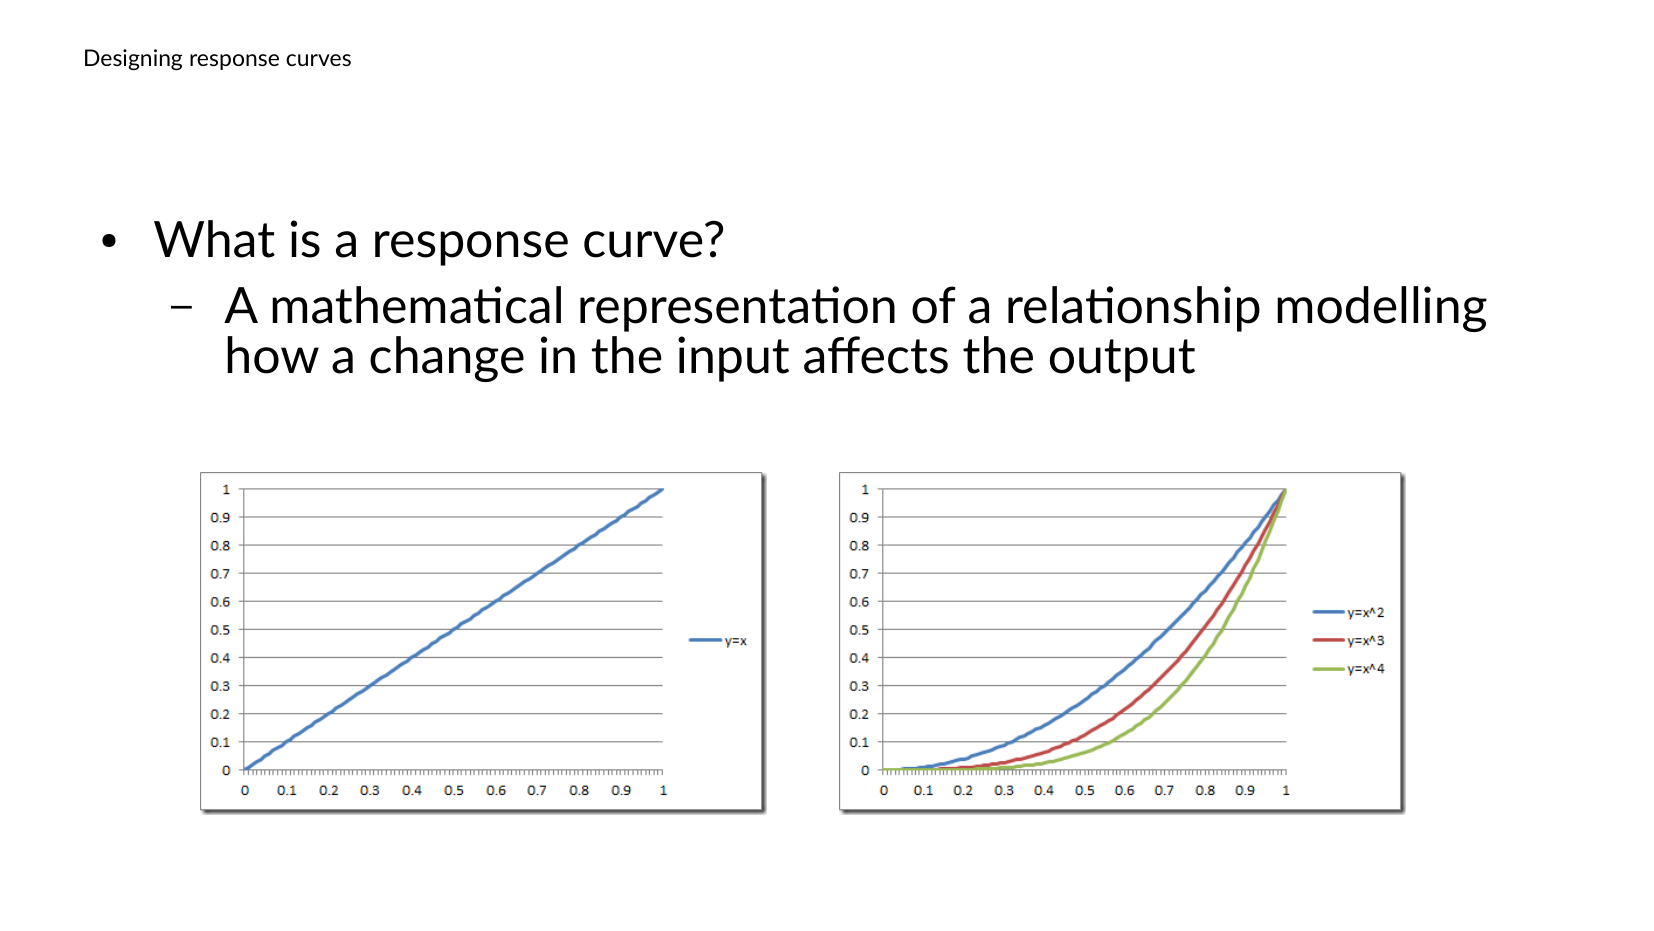

# Designing response curves
What is a response curve?
A mathematical representation of a relationship modelling how a change in the input affects the output